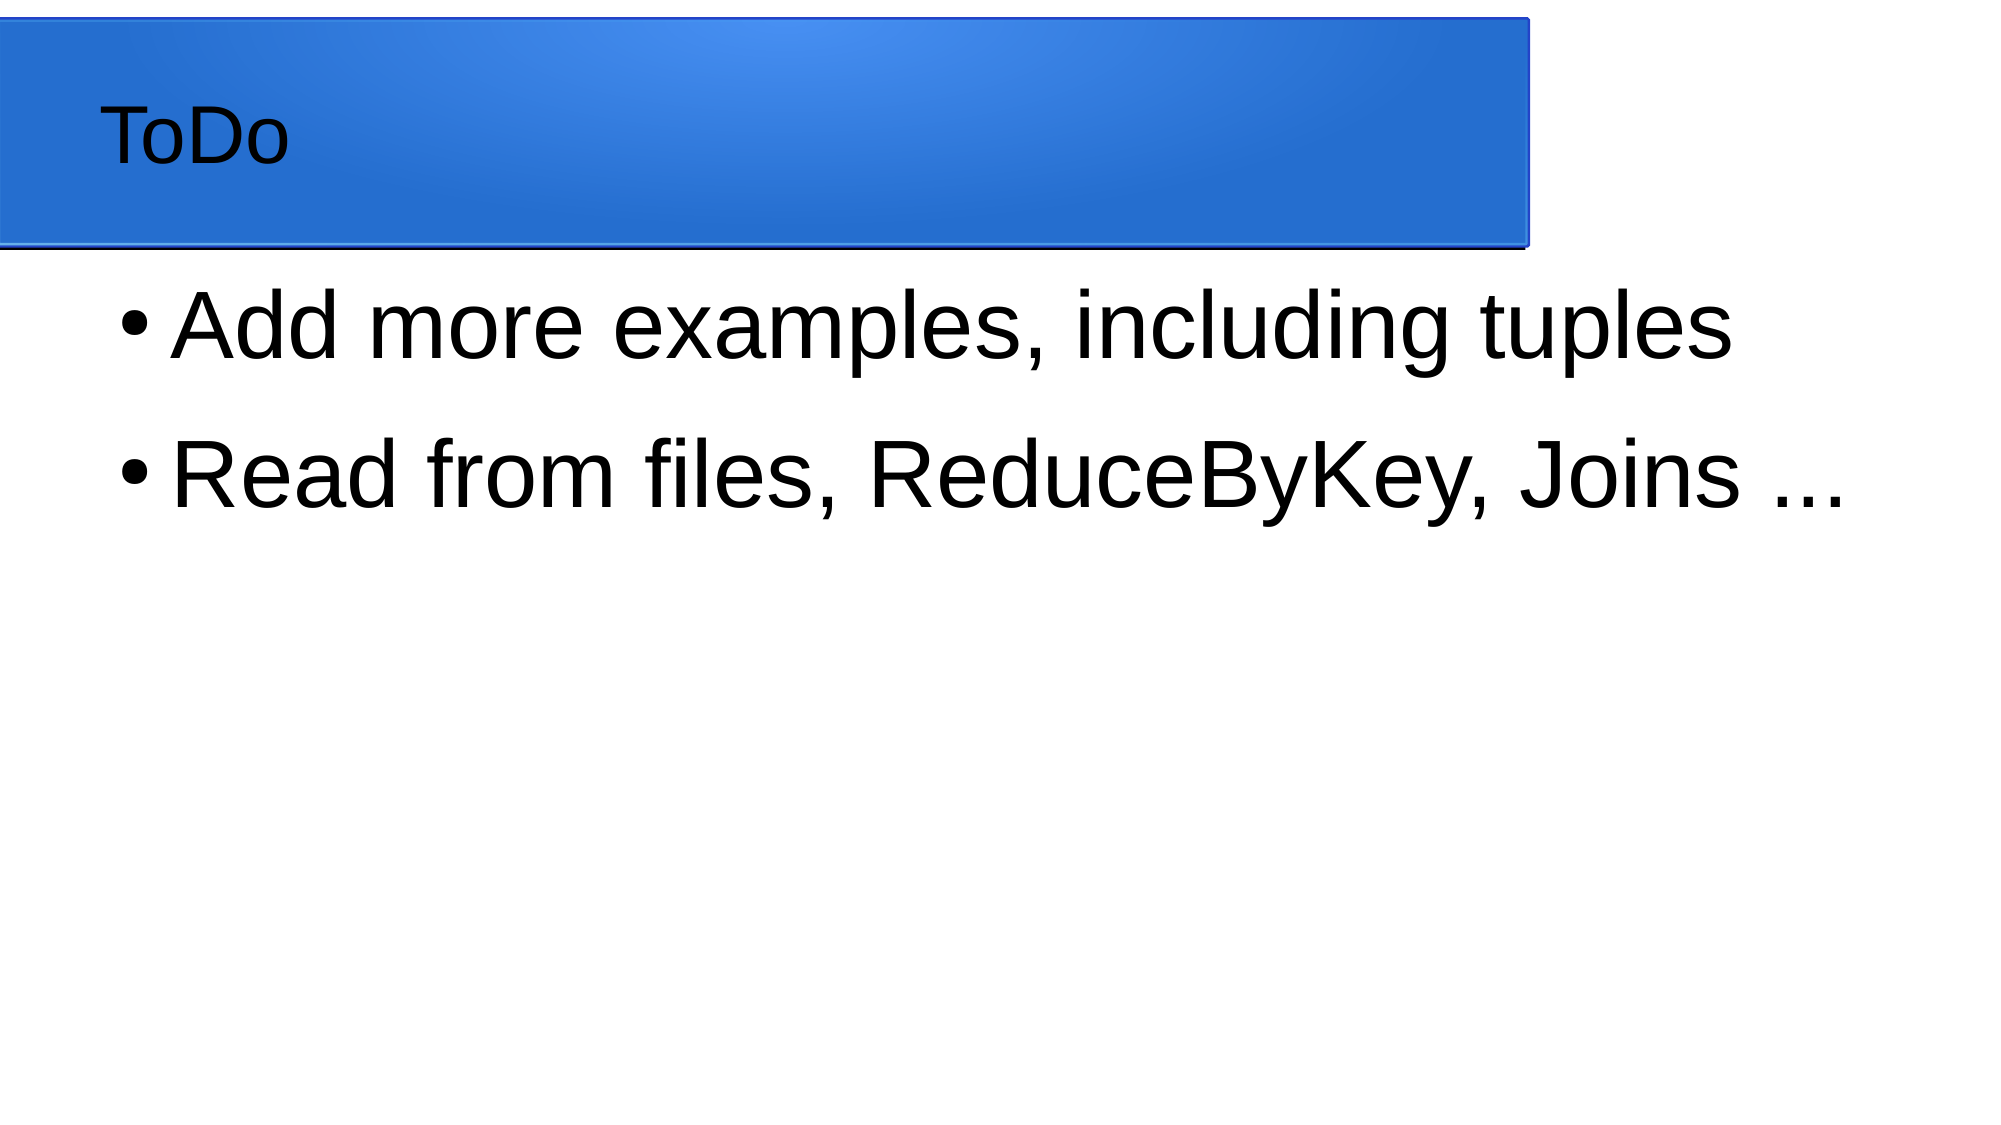

# ToDo
Add more examples, including tuples
Read from files, ReduceByKey, Joins ...